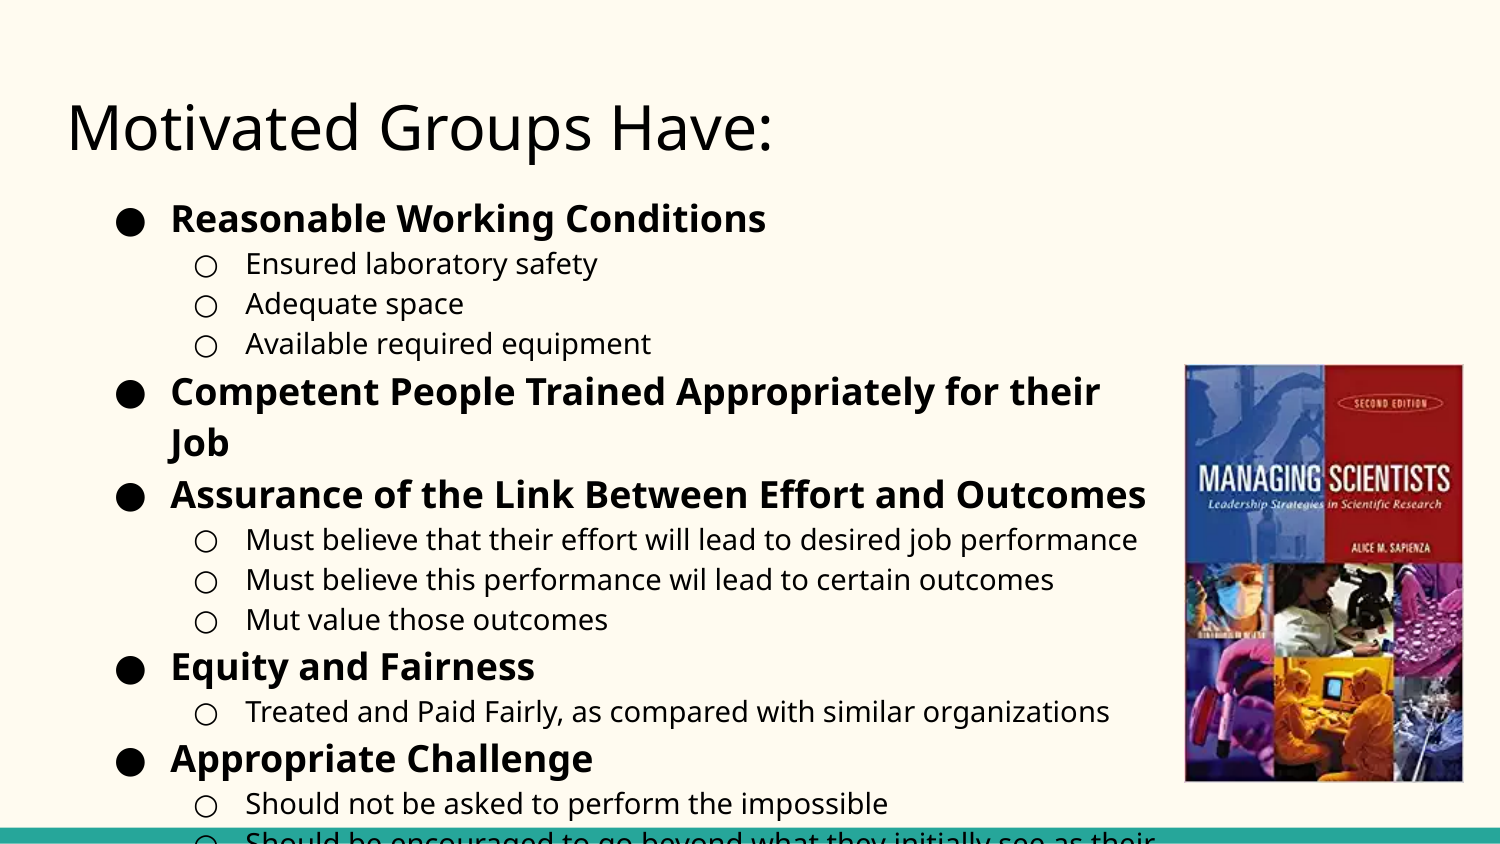

# Motivated Groups Have:
Reasonable Working Conditions
Ensured laboratory safety
Adequate space
Available required equipment
Competent People Trained Appropriately for their Job
Assurance of the Link Between Effort and Outcomes
Must believe that their effort will lead to desired job performance
Must believe this performance wil lead to certain outcomes
Mut value those outcomes
Equity and Fairness
Treated and Paid Fairly, as compared with similar organizations
Appropriate Challenge
Should not be asked to perform the impossible
Should be encouraged to go beyond what they initially see as their limits